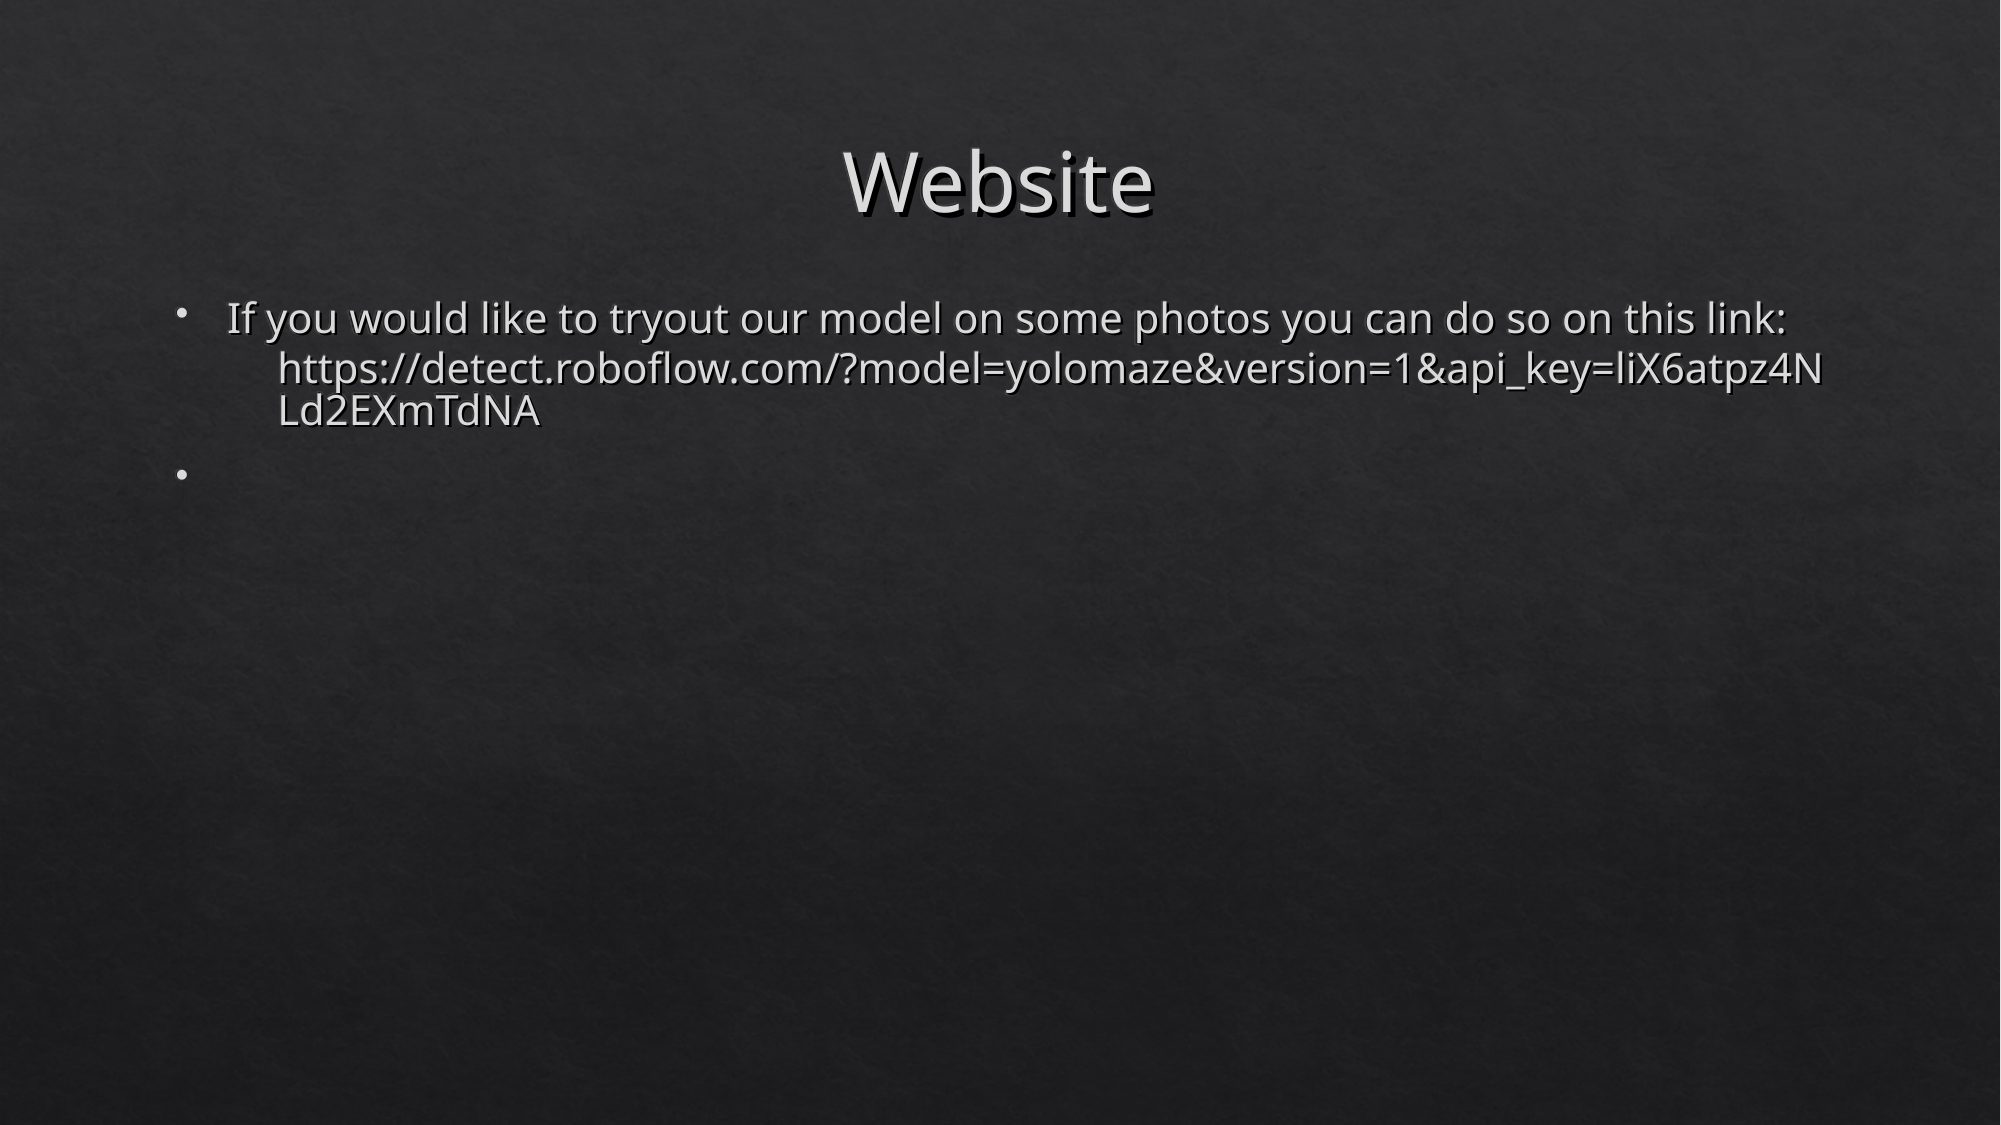

# Website
If you would like to tryout our model on some photos you can do so on this link: https://detect.roboflow.com/?model=yolomaze&version=1&api_key=liX6atpz4NLd2EXmTdNA